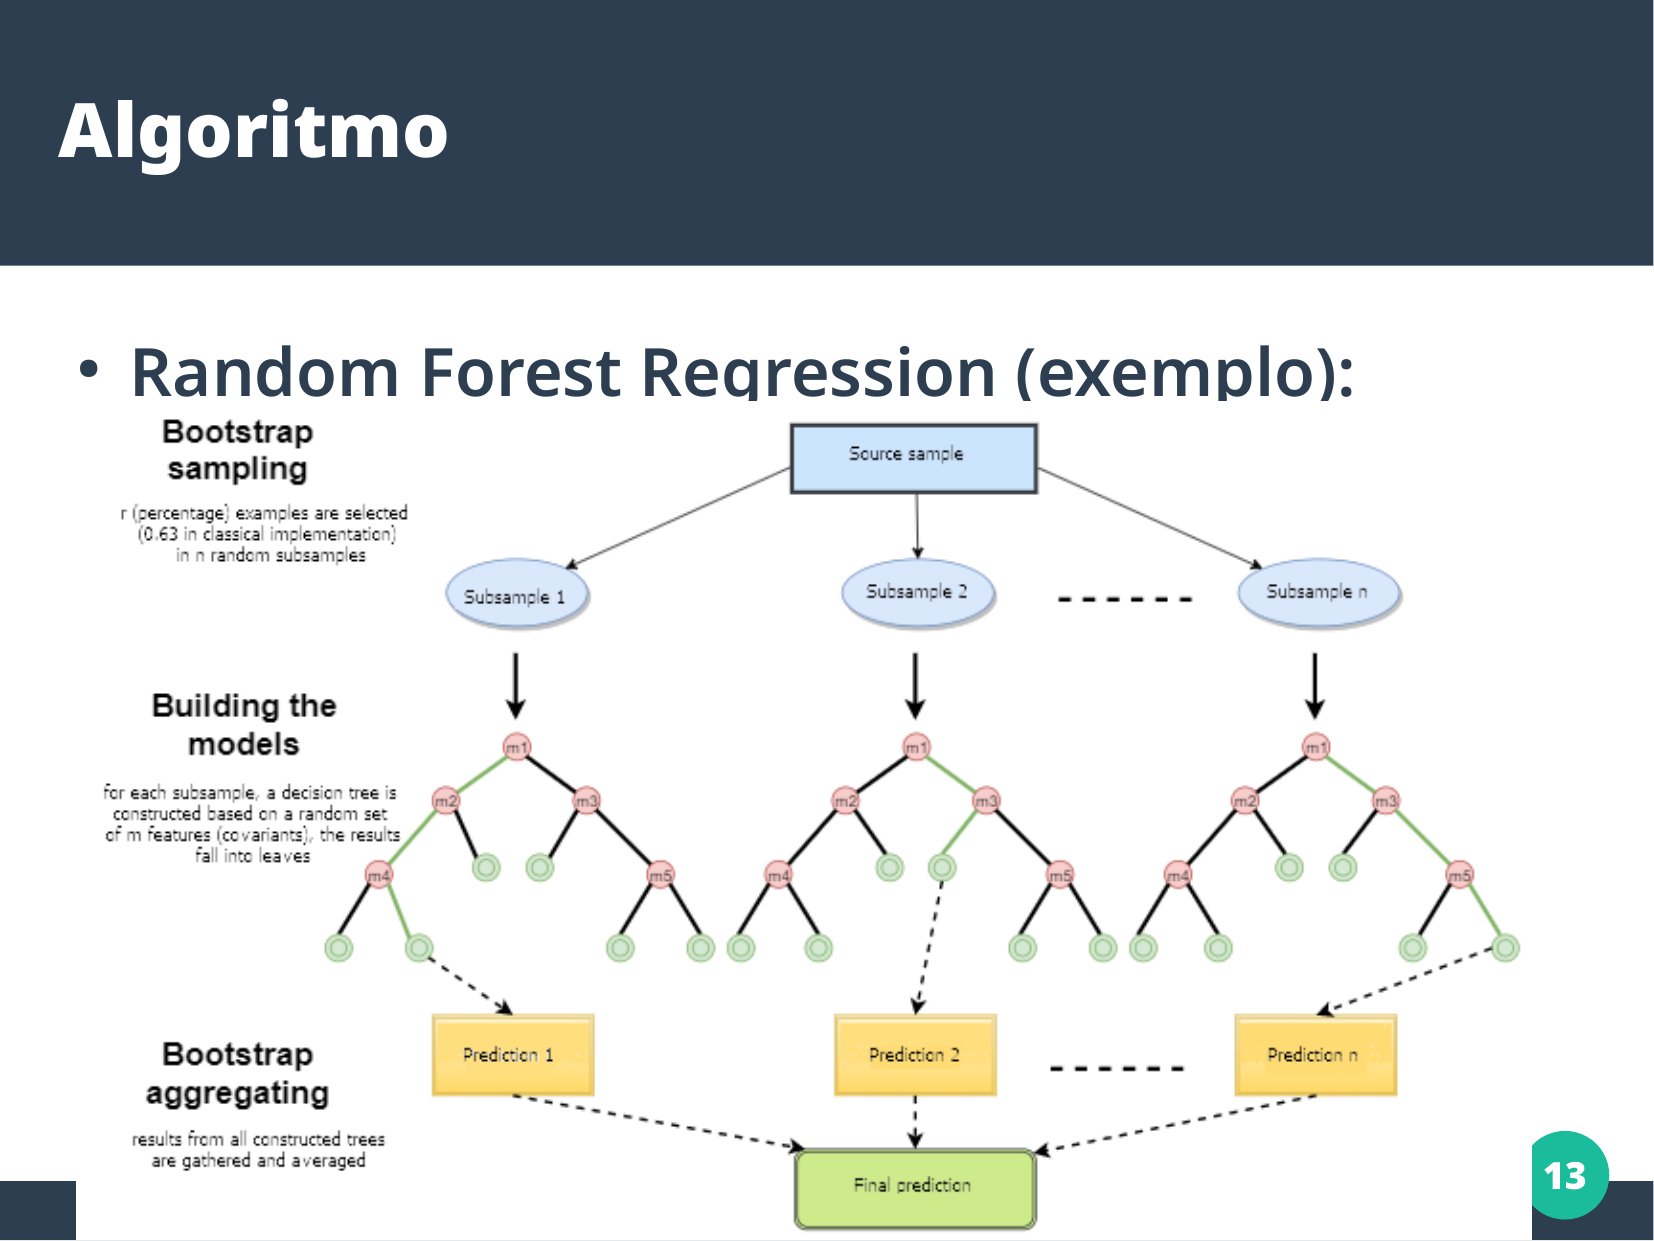

# Algoritmo
Random Forest Regression (exemplo):
13